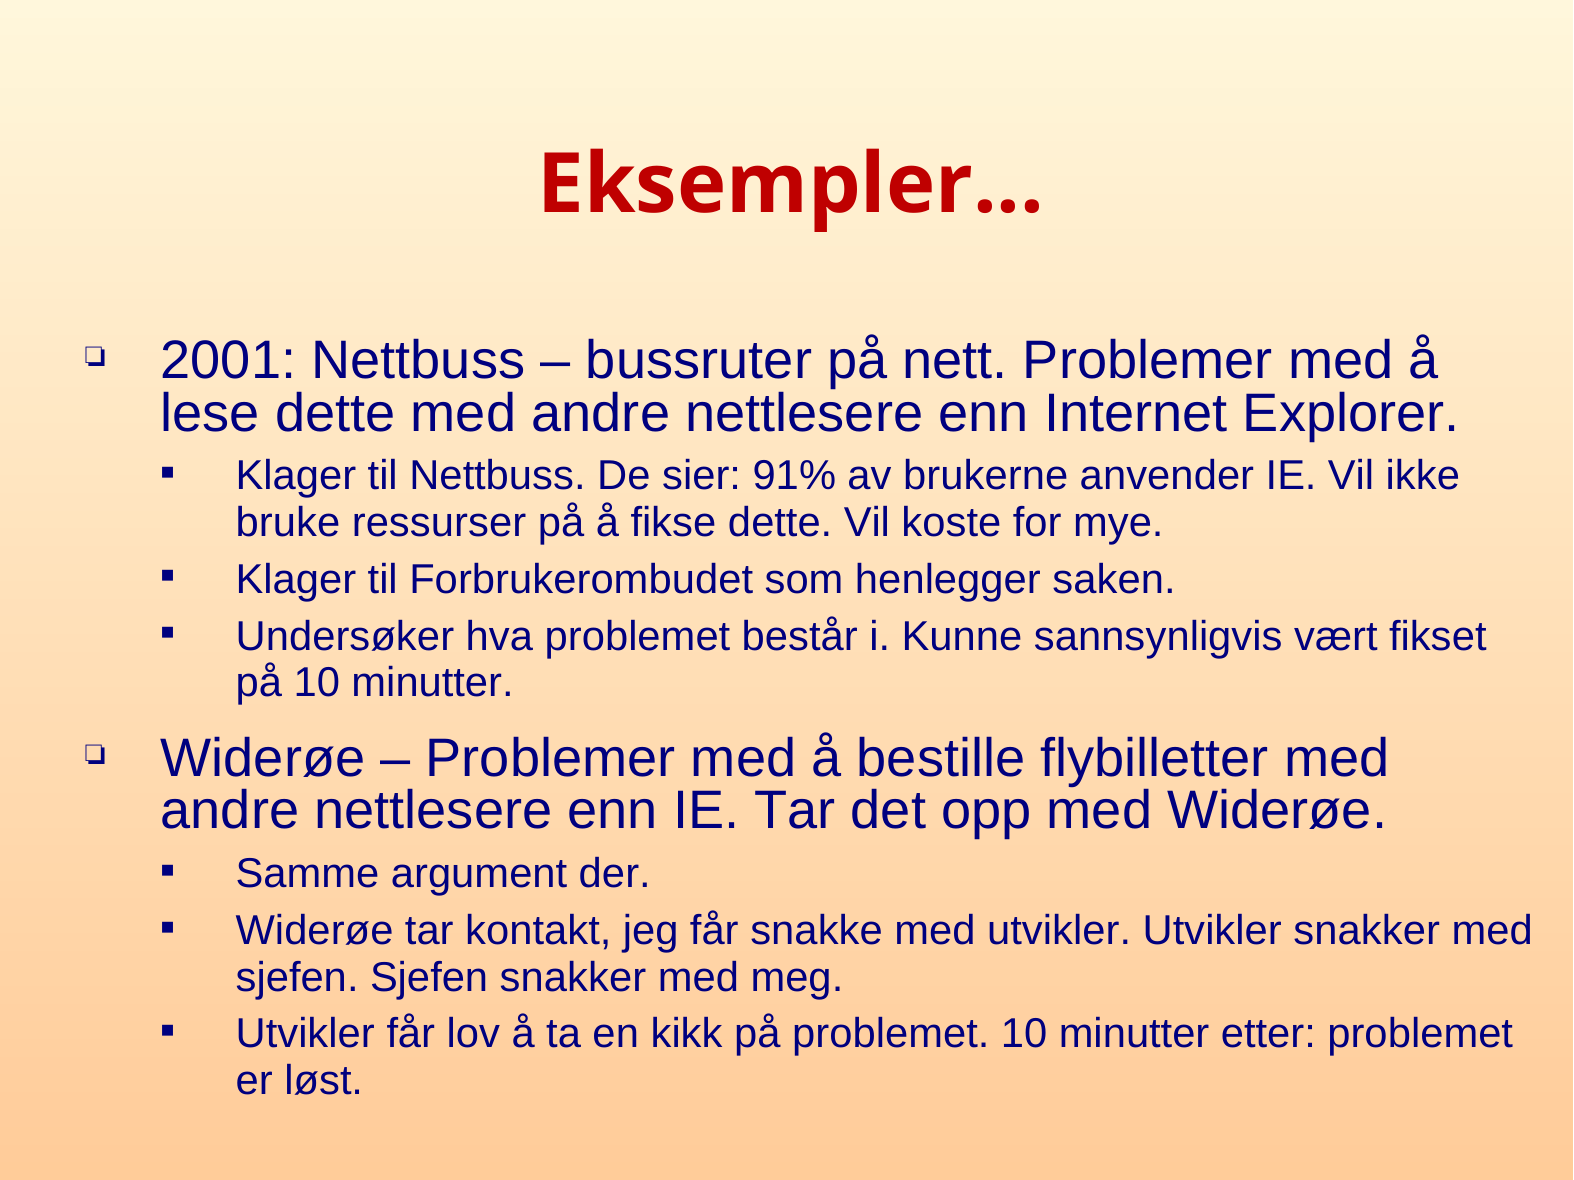

# Eksempler...
2001: Nettbuss – bussruter på nett. Problemer med å lese dette med andre nettlesere enn Internet Explorer.
Klager til Nettbuss. De sier: 91% av brukerne anvender IE. Vil ikke bruke ressurser på å fikse dette. Vil koste for mye.
Klager til Forbrukerombudet som henlegger saken.
Undersøker hva problemet består i. Kunne sannsynligvis vært fikset på 10 minutter.
Widerøe – Problemer med å bestille flybilletter med andre nettlesere enn IE. Tar det opp med Widerøe.
Samme argument der.
Widerøe tar kontakt, jeg får snakke med utvikler. Utvikler snakker med sjefen. Sjefen snakker med meg.
Utvikler får lov å ta en kikk på problemet. 10 minutter etter: problemet er løst.